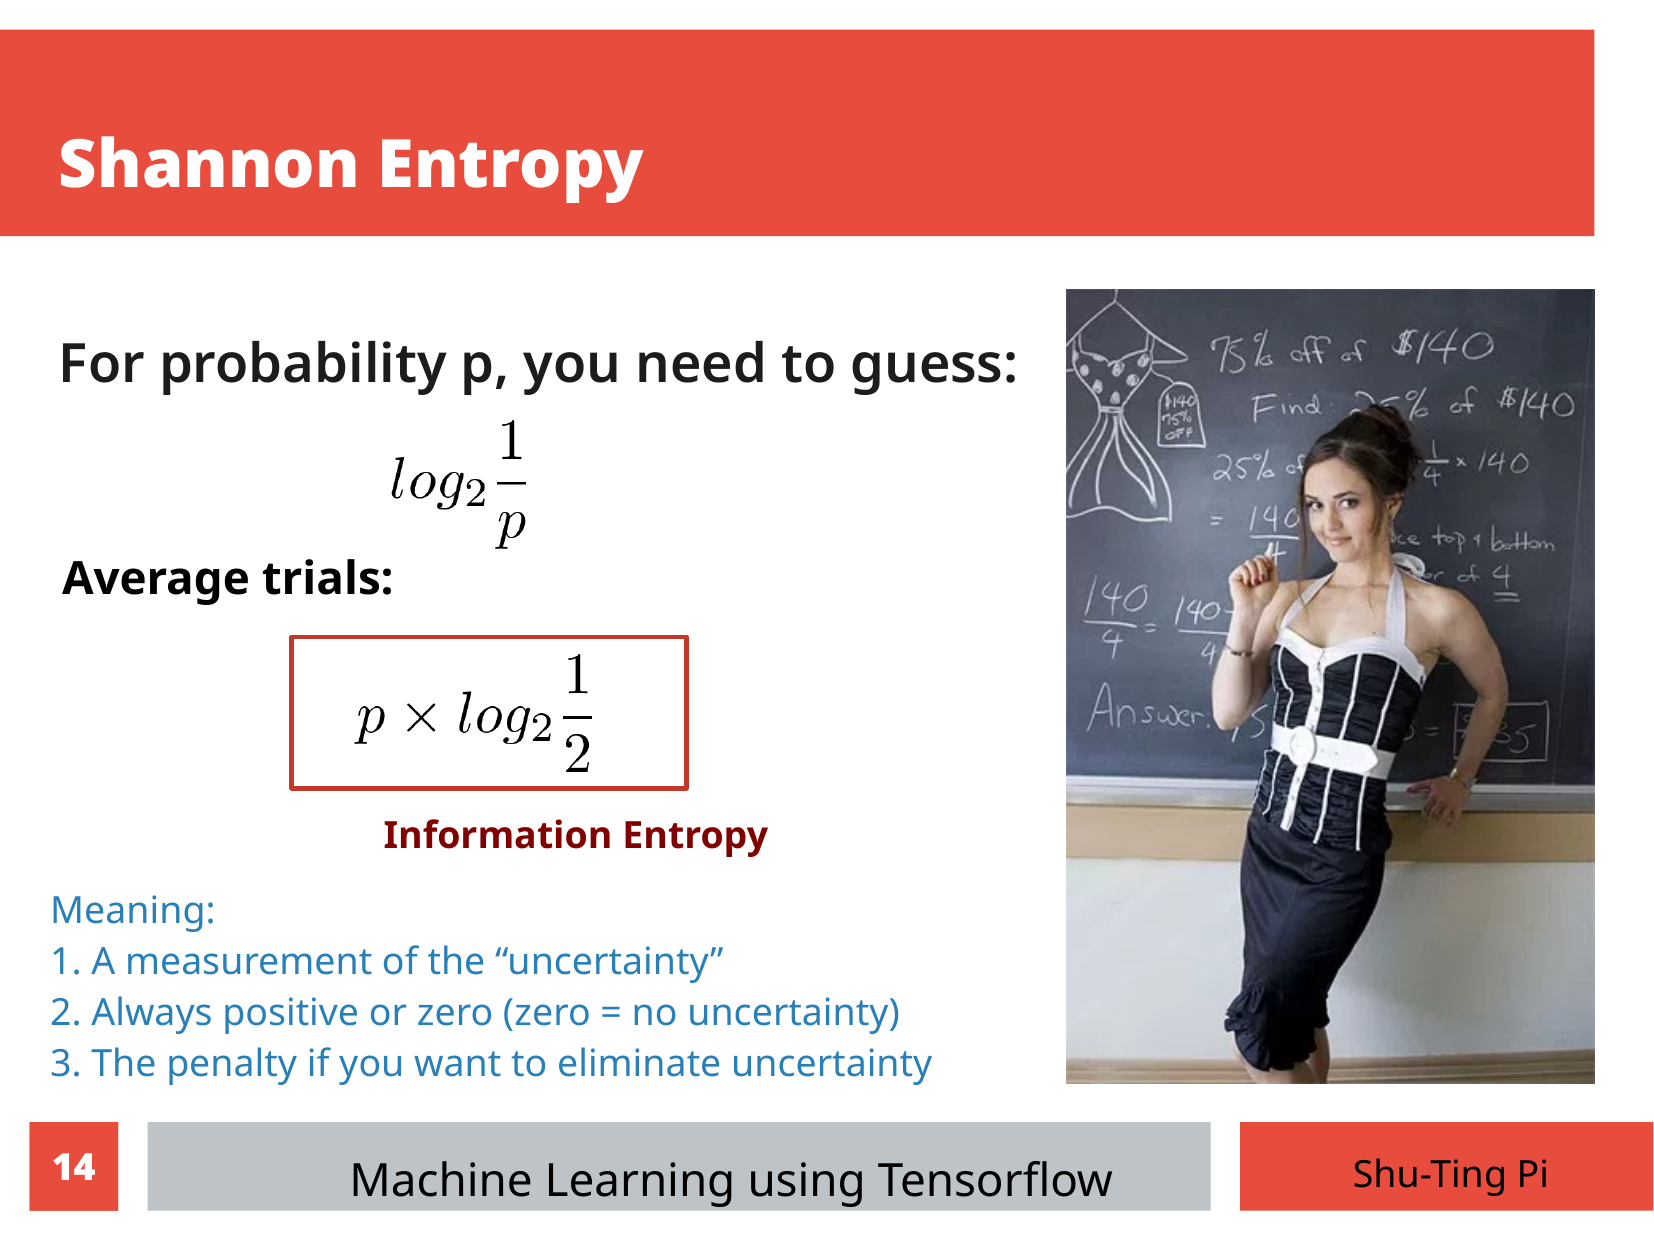

# Shannon Entropy
For probability p, you need to guess:
Average trials:
Information Entropy
Meaning:
1. A measurement of the “uncertainty”
2. Always positive or zero (zero = no uncertainty)
3. The penalty if you want to eliminate uncertainty
14
Machine Learning using Tensorflow
Shu-Ting Pi